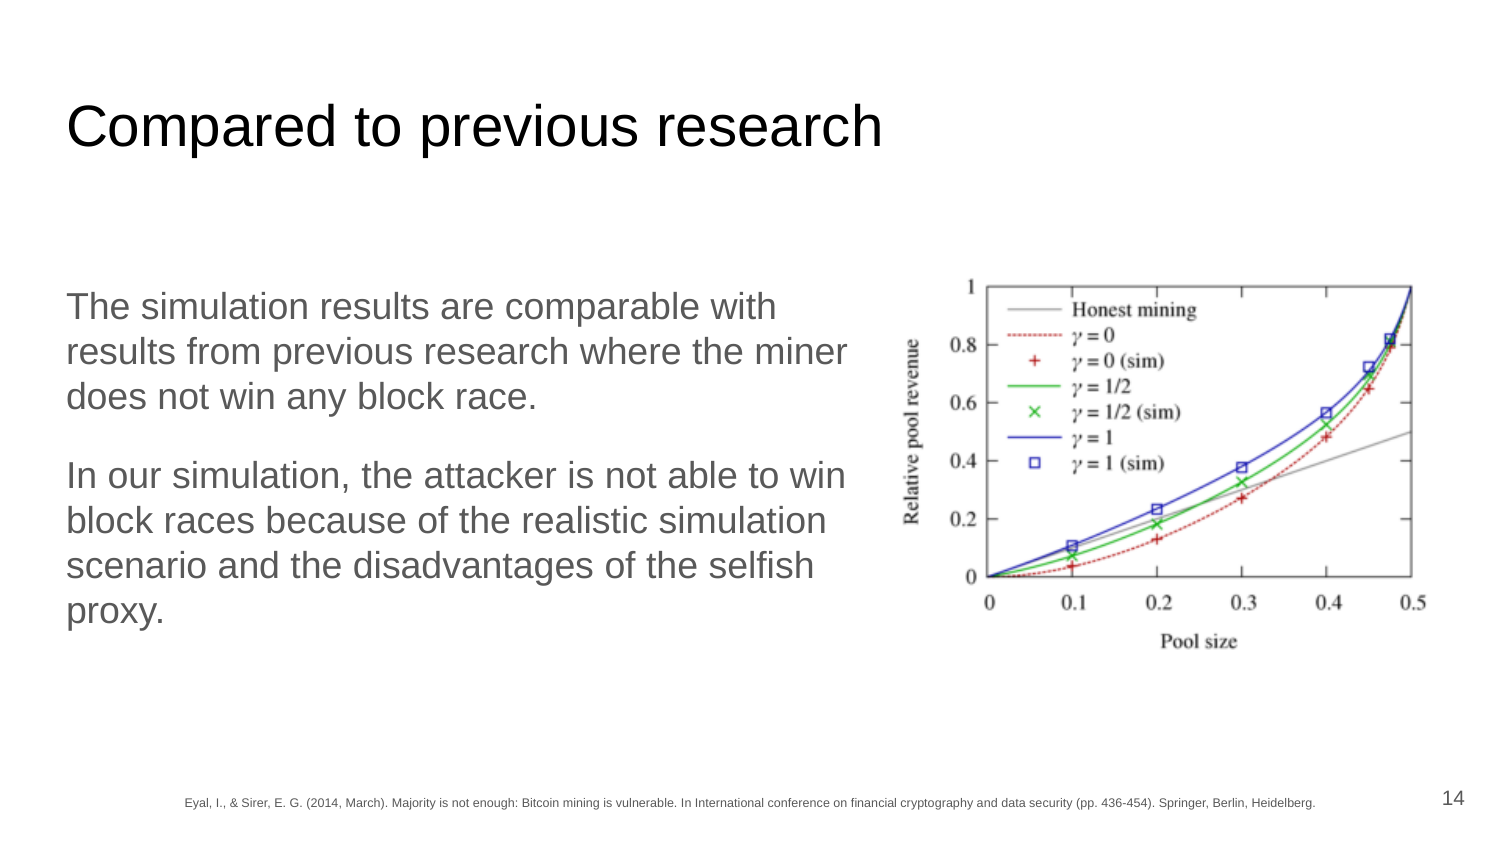

# Compared to previous research
The simulation results are comparable with results from previous research where the miner does not win any block race.
In our simulation, the attacker is not able to win block races because of the realistic simulation scenario and the disadvantages of the selfish proxy.
14
Eyal, I., & Sirer, E. G. (2014, March). Majority is not enough: Bitcoin mining is vulnerable. In International conference on financial cryptography and data security (pp. 436-454). Springer, Berlin, Heidelberg.